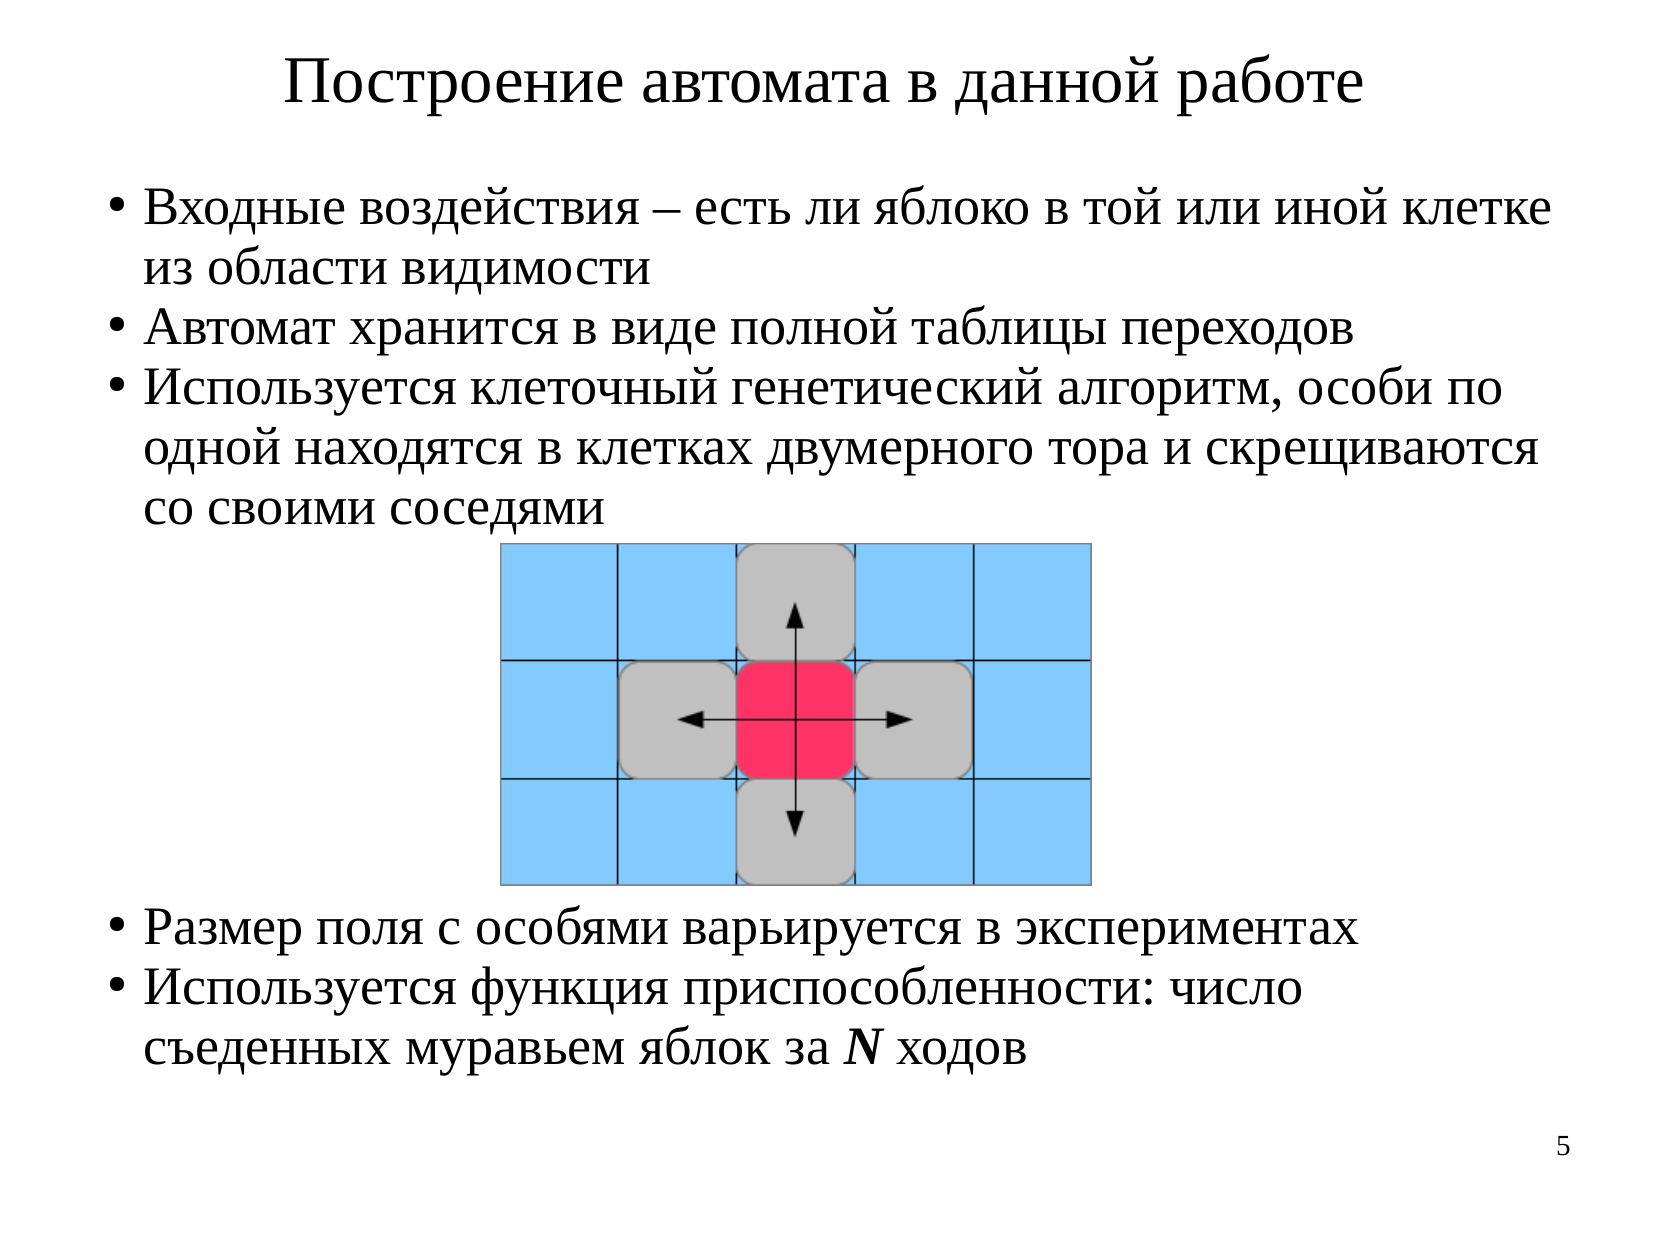

Построение автомата в данной работе
Входные воздействия – есть ли яблоко в той или иной клетке
из области видимости
Автомат хранится в виде полной таблицы переходов
Используется клеточный генетический алгоритм, особи по
одной находятся в клетках двумерного тора и скрещиваются
со своими соседями
Размер поля с особями варьируется в экспериментах
Используется функция приспособленности: число
съеденных муравьем яблок за N ходов
5